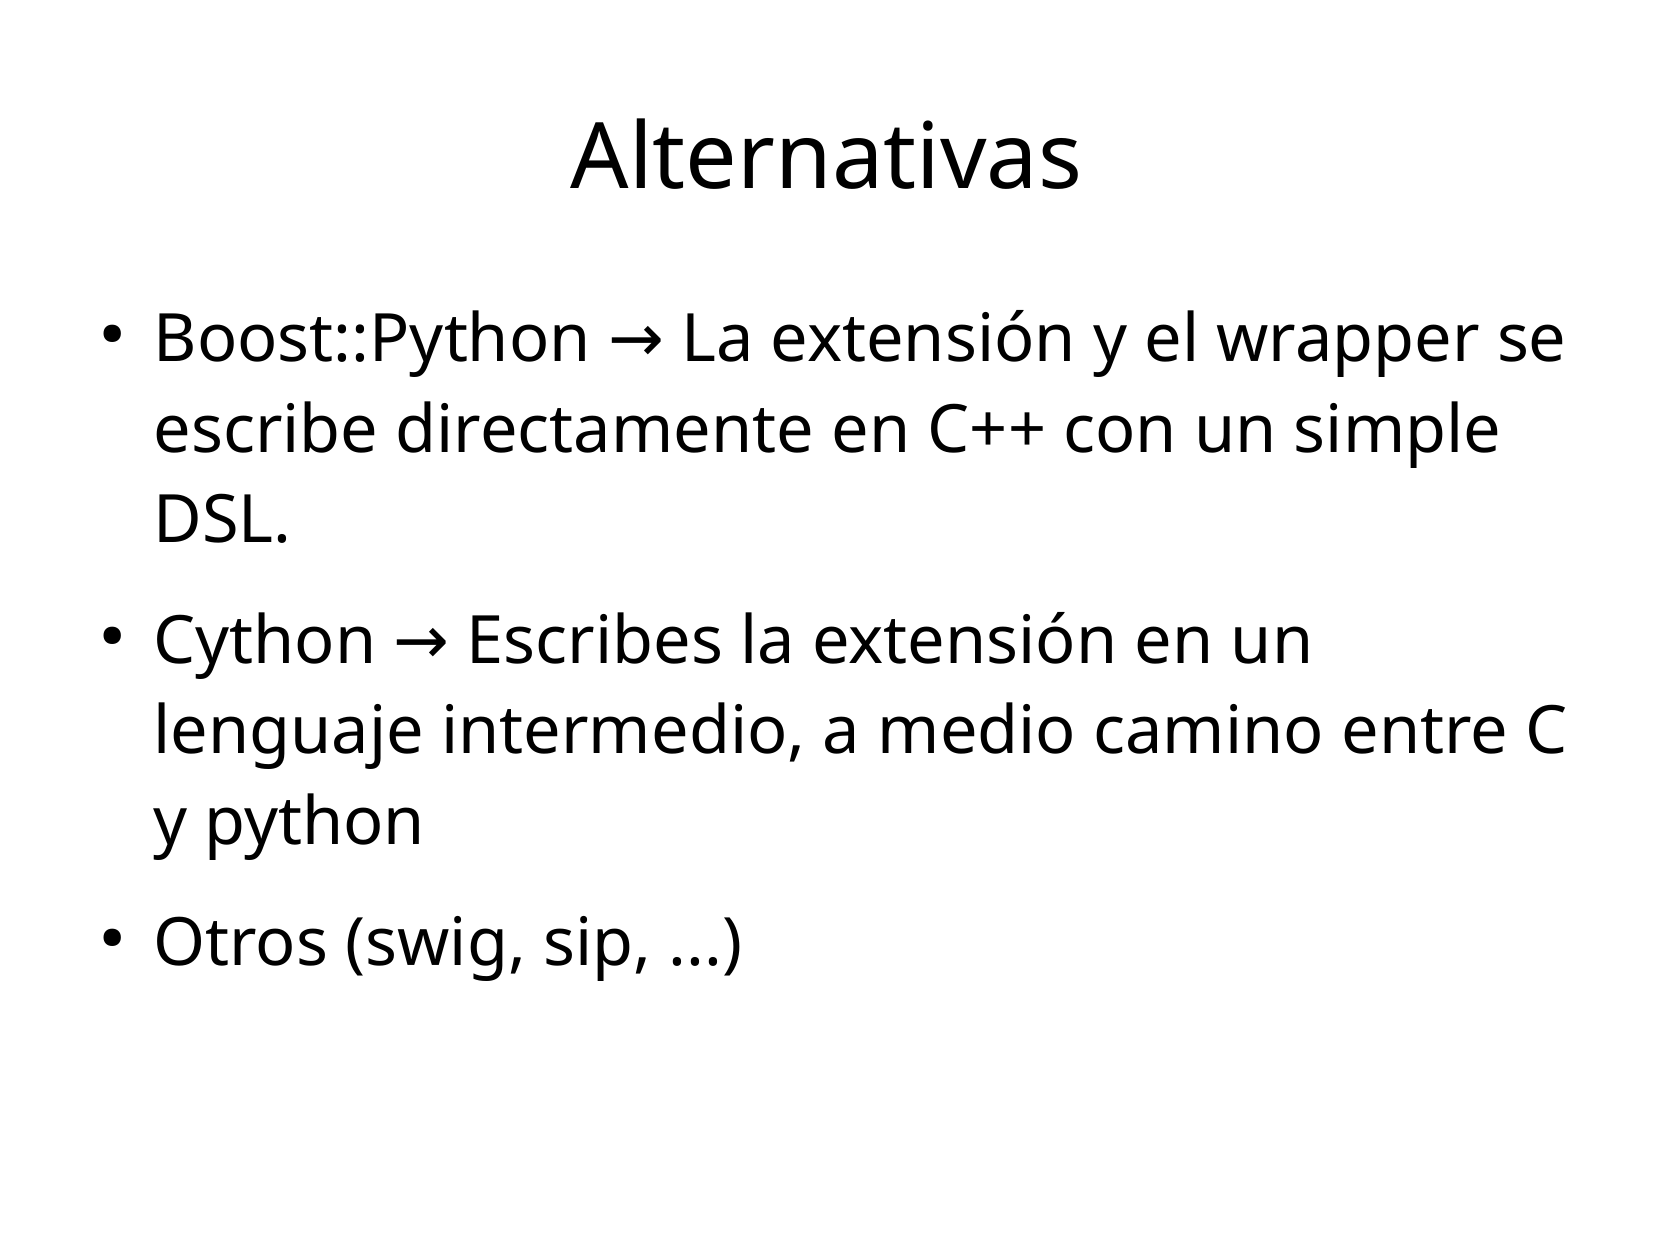

# Alternativas
Boost::Python → La extensión y el wrapper se escribe directamente en C++ con un simple DSL.
Cython → Escribes la extensión en un lenguaje intermedio, a medio camino entre C y python
Otros (swig, sip, ...)